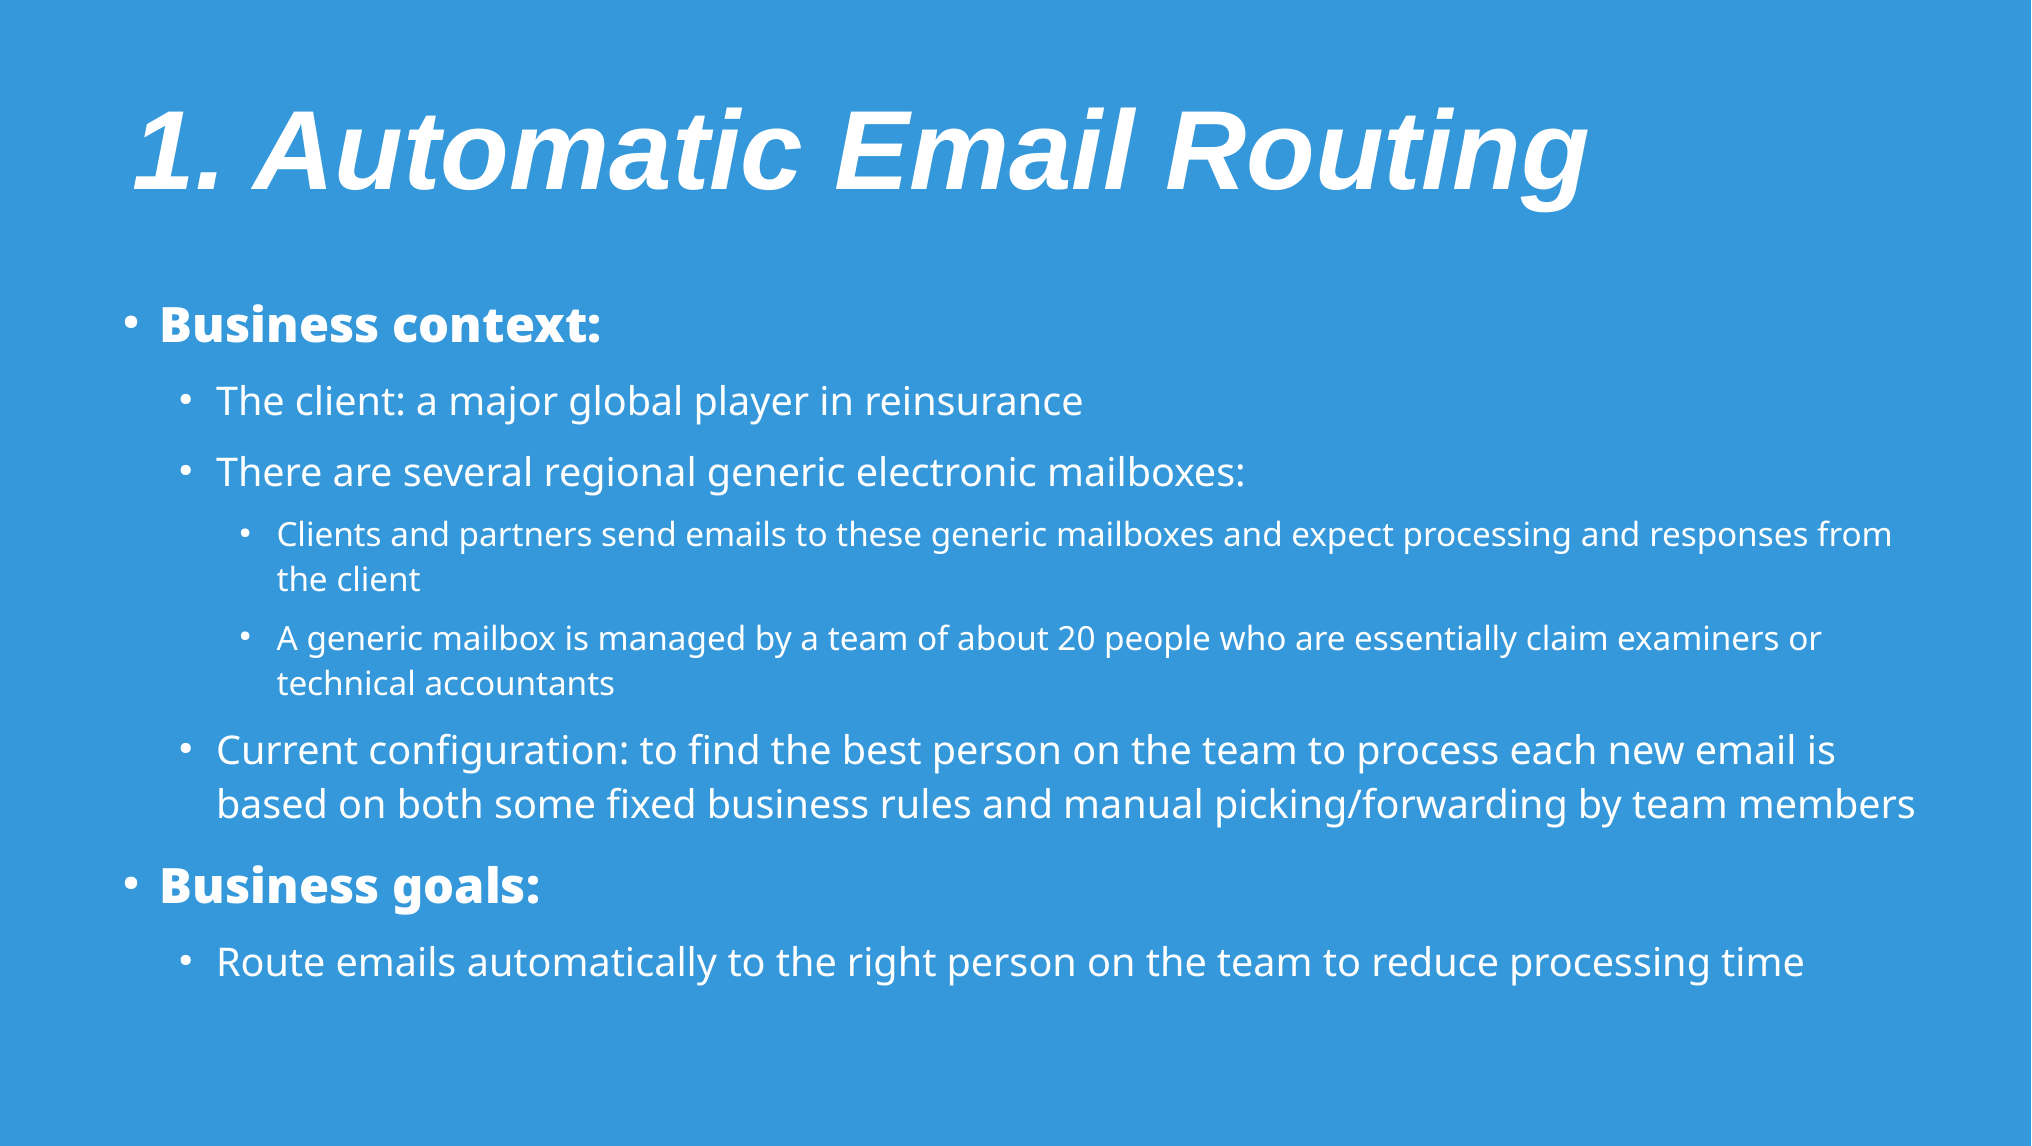

# 1. Automatic Email Routing
Business context:
The client: a major global player in reinsurance
There are several regional generic electronic mailboxes:
Clients and partners send emails to these generic mailboxes and expect processing and responses from the client
A generic mailbox is managed by a team of about 20 people who are essentially claim examiners or technical accountants
Current configuration: to find the best person on the team to process each new email is based on both some fixed business rules and manual picking/forwarding by team members
Business goals:
Route emails automatically to the right person on the team to reduce processing time